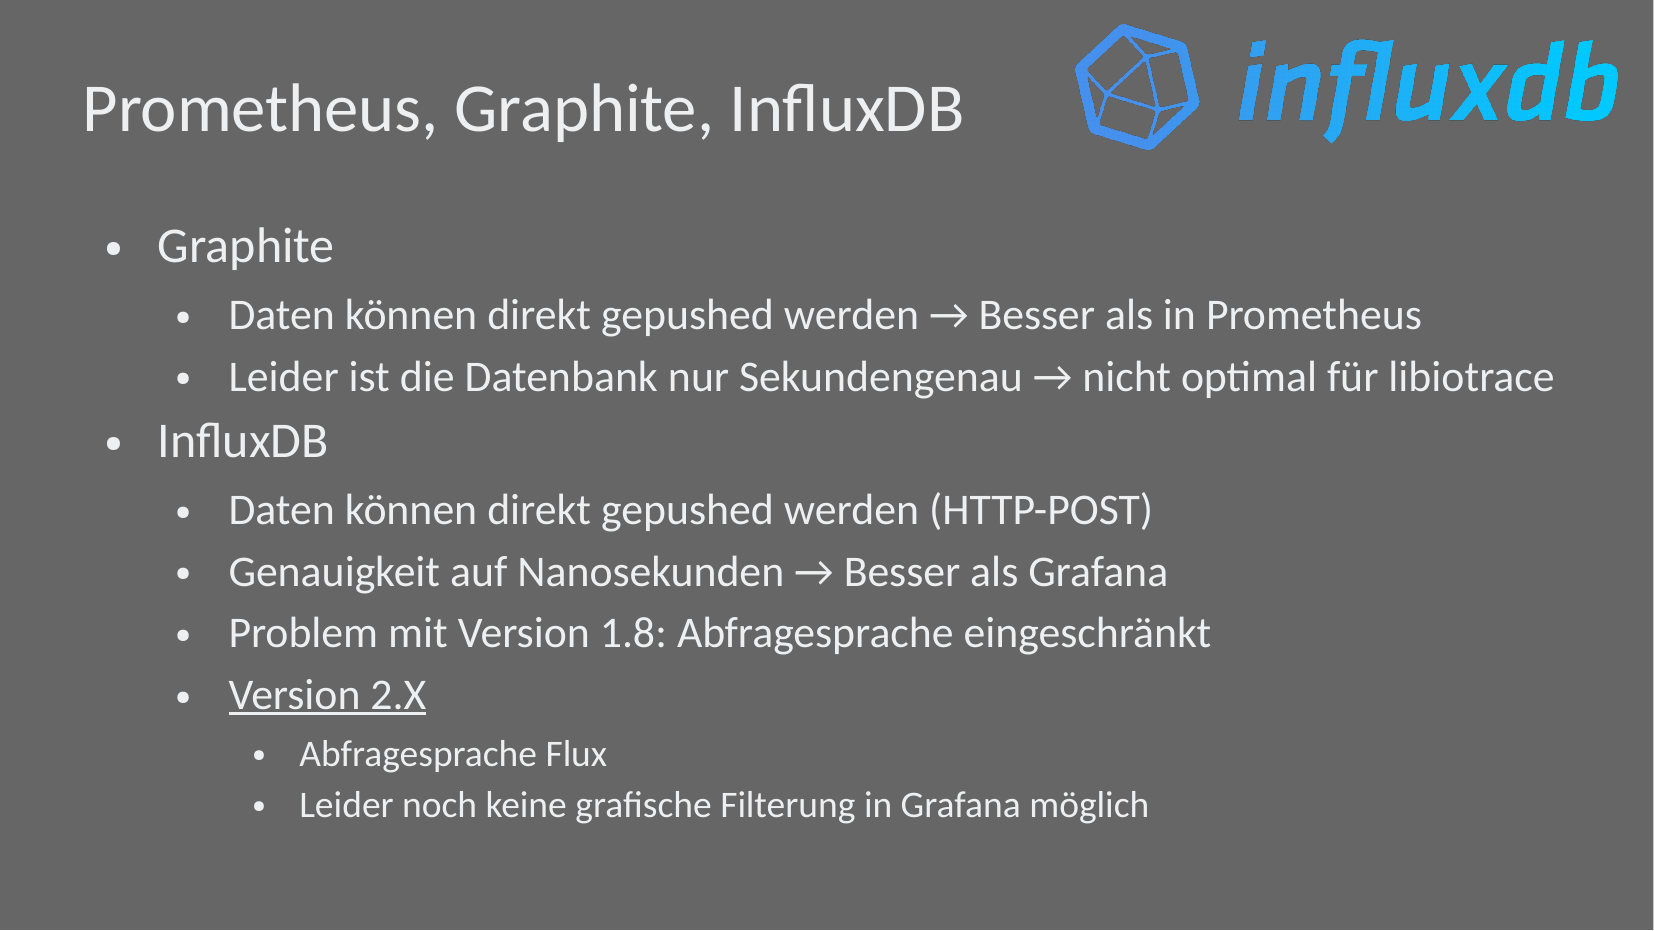

# Prometheus, Graphite, InfluxDB
Graphite
Daten können direkt gepushed werden → Besser als in Prometheus
Leider ist die Datenbank nur Sekundengenau → nicht optimal für libiotrace
InfluxDB
Daten können direkt gepushed werden (HTTP-POST)
Genauigkeit auf Nanosekunden → Besser als Grafana
Problem mit Version 1.8: Abfragesprache eingeschränkt
Version 2.X
Abfragesprache Flux
Leider noch keine grafische Filterung in Grafana möglich